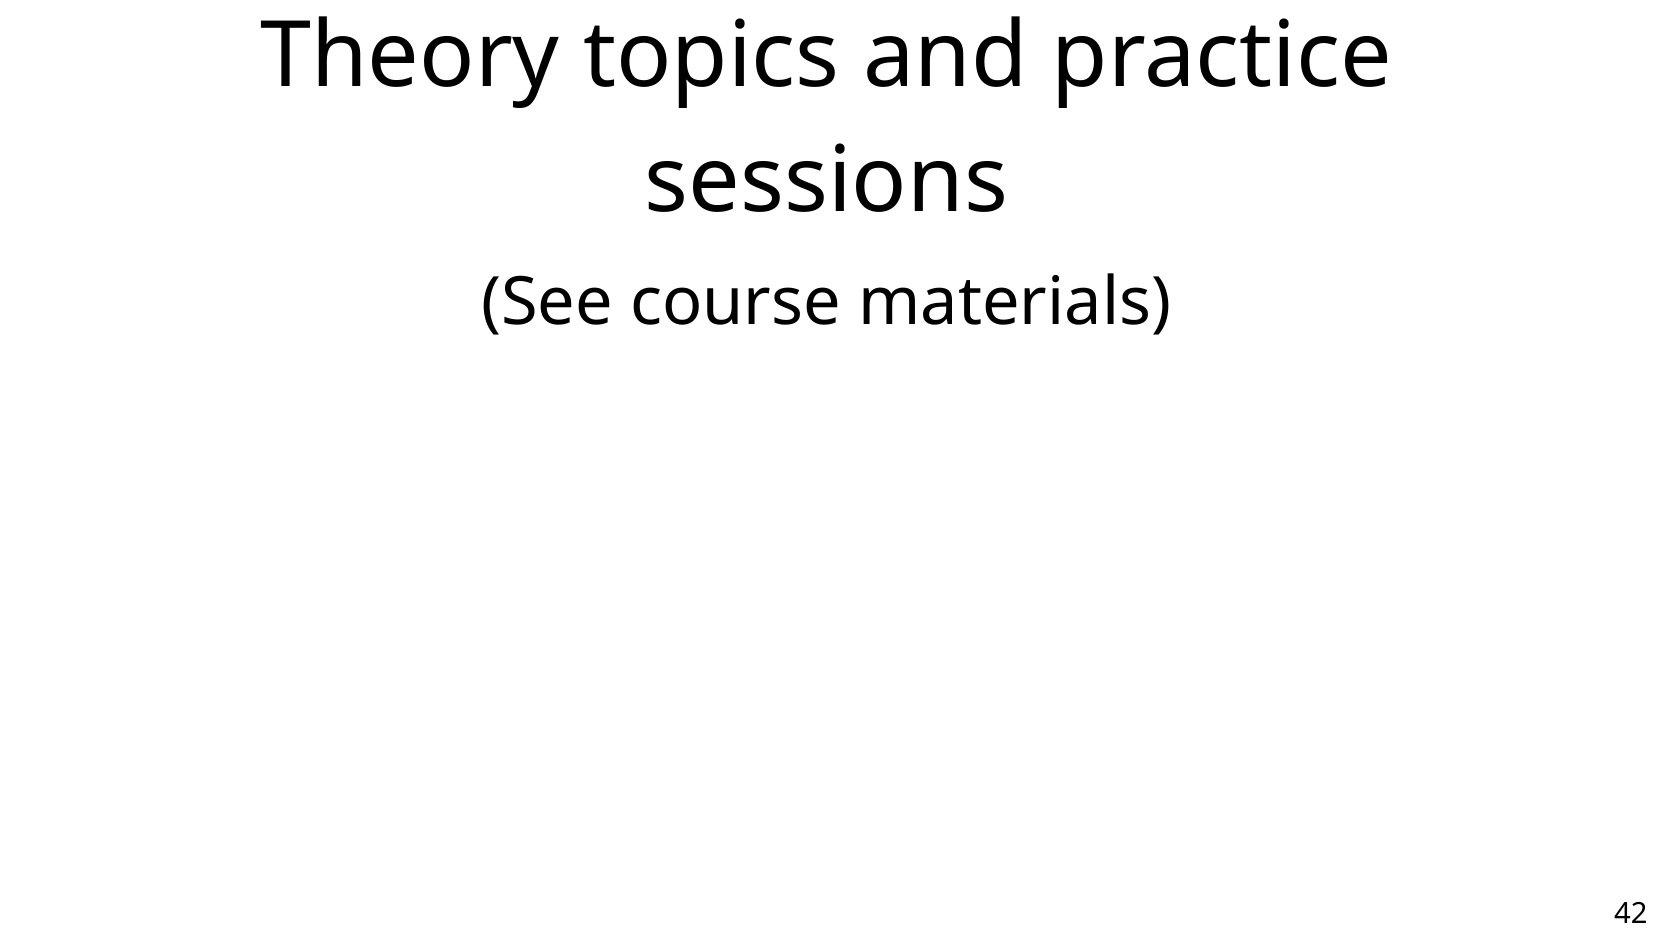

# Theory topics and practice sessions
(See course materials)
42